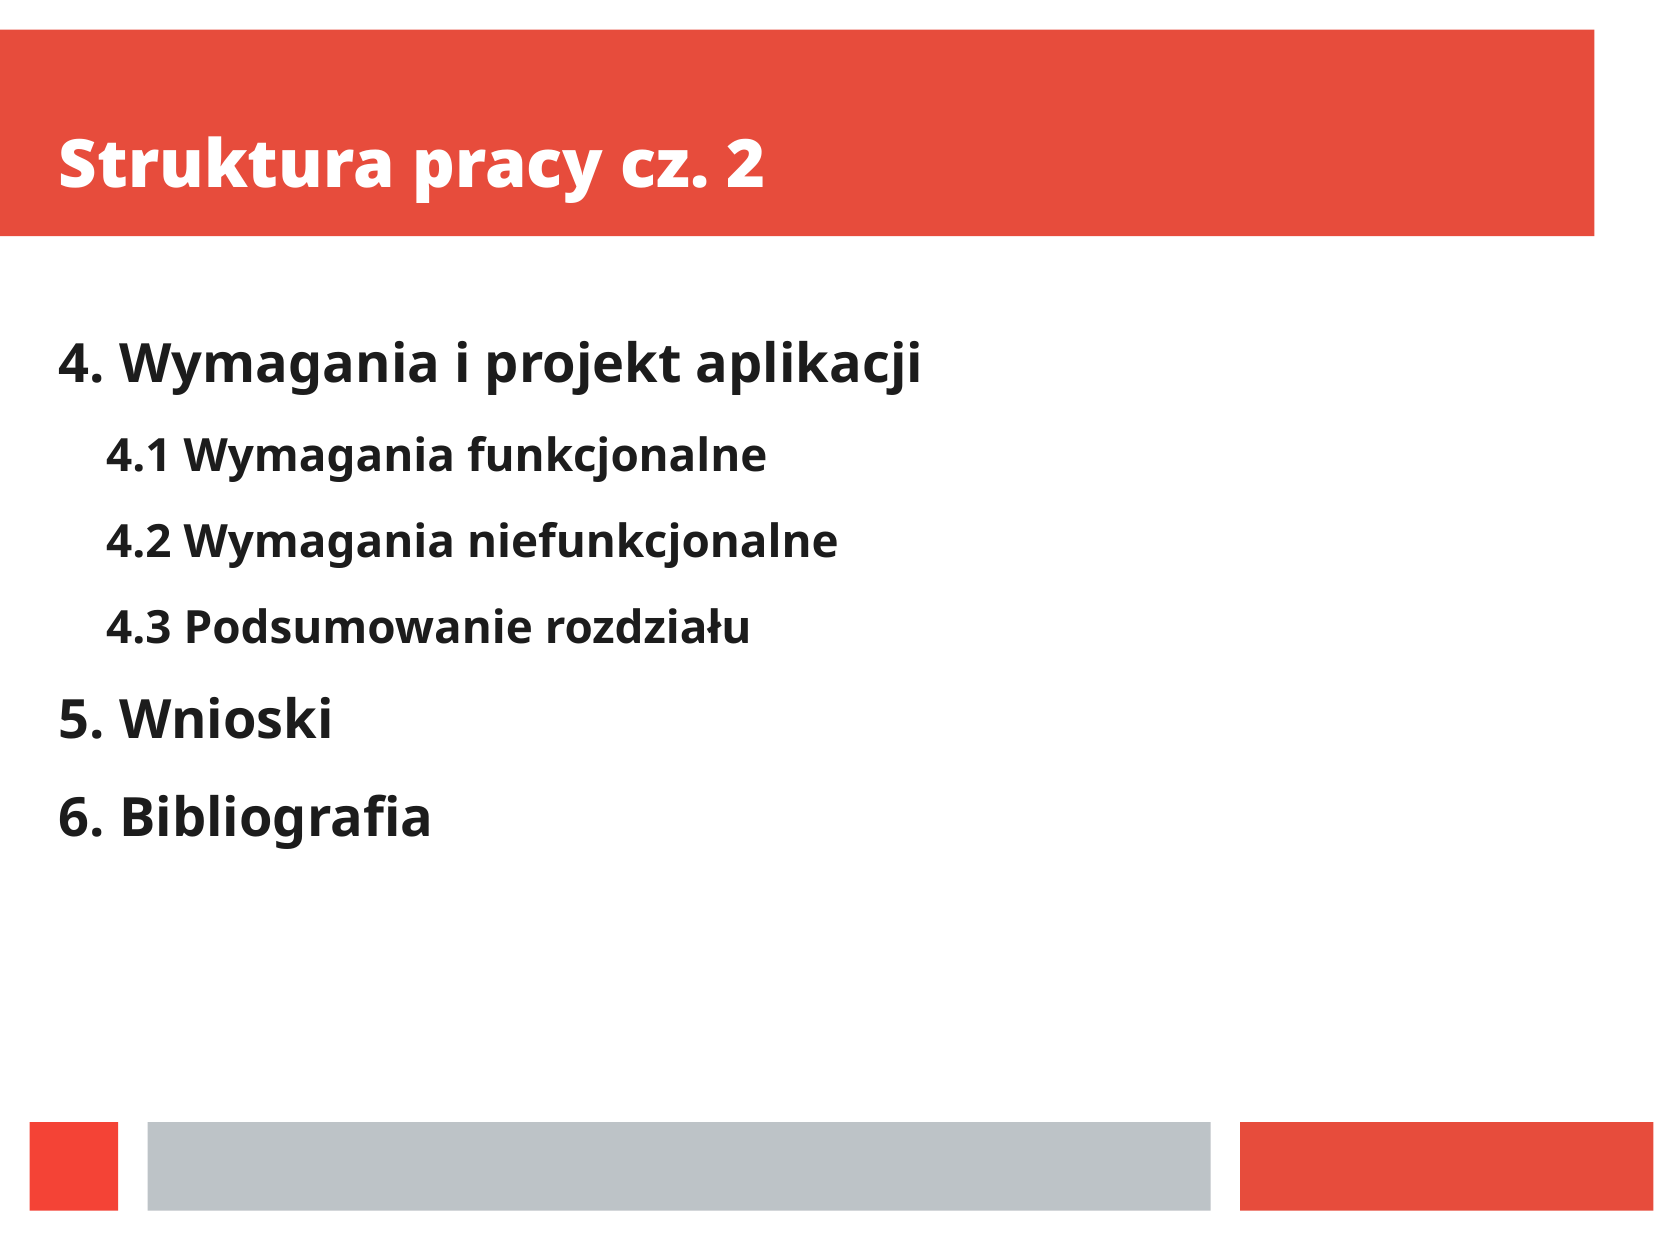

# Struktura pracy cz. 2
4. Wymagania i projekt aplikacji
4.1 Wymagania funkcjonalne
4.2 Wymagania niefunkcjonalne
4.3 Podsumowanie rozdziału
5. Wnioski
6. Bibliografia